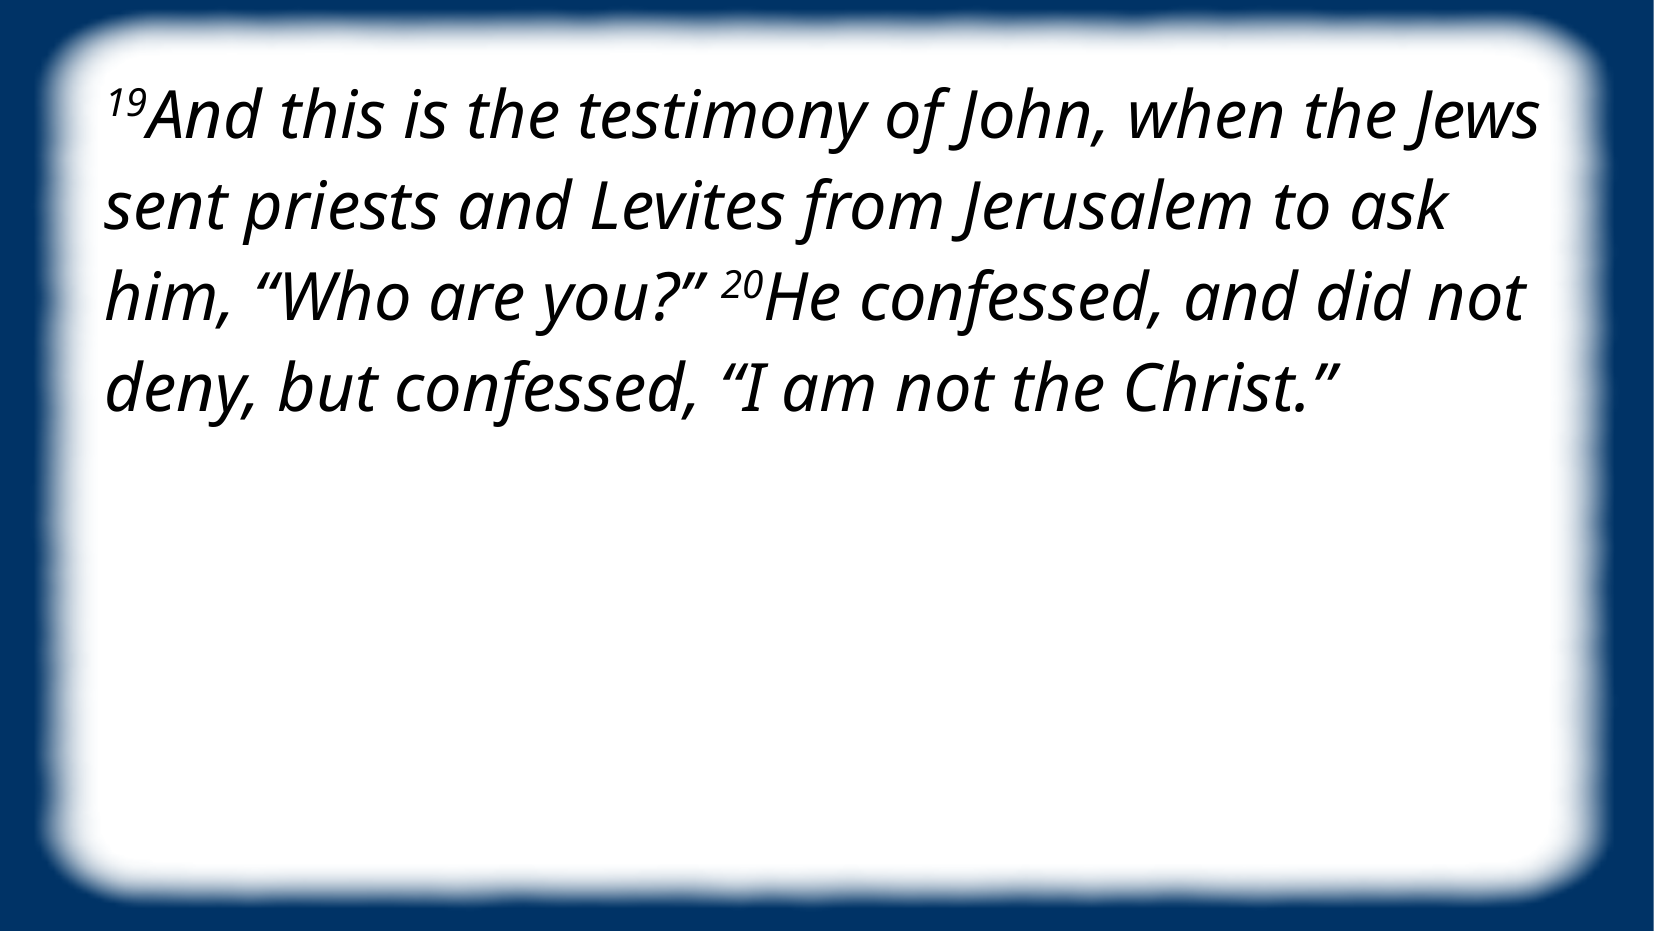

19And this is the testimony of John, when the Jews sent priests and Levites from Jerusalem to ask him, “Who are you?” 20He confessed, and did not deny, but confessed, “I am not the Christ.”